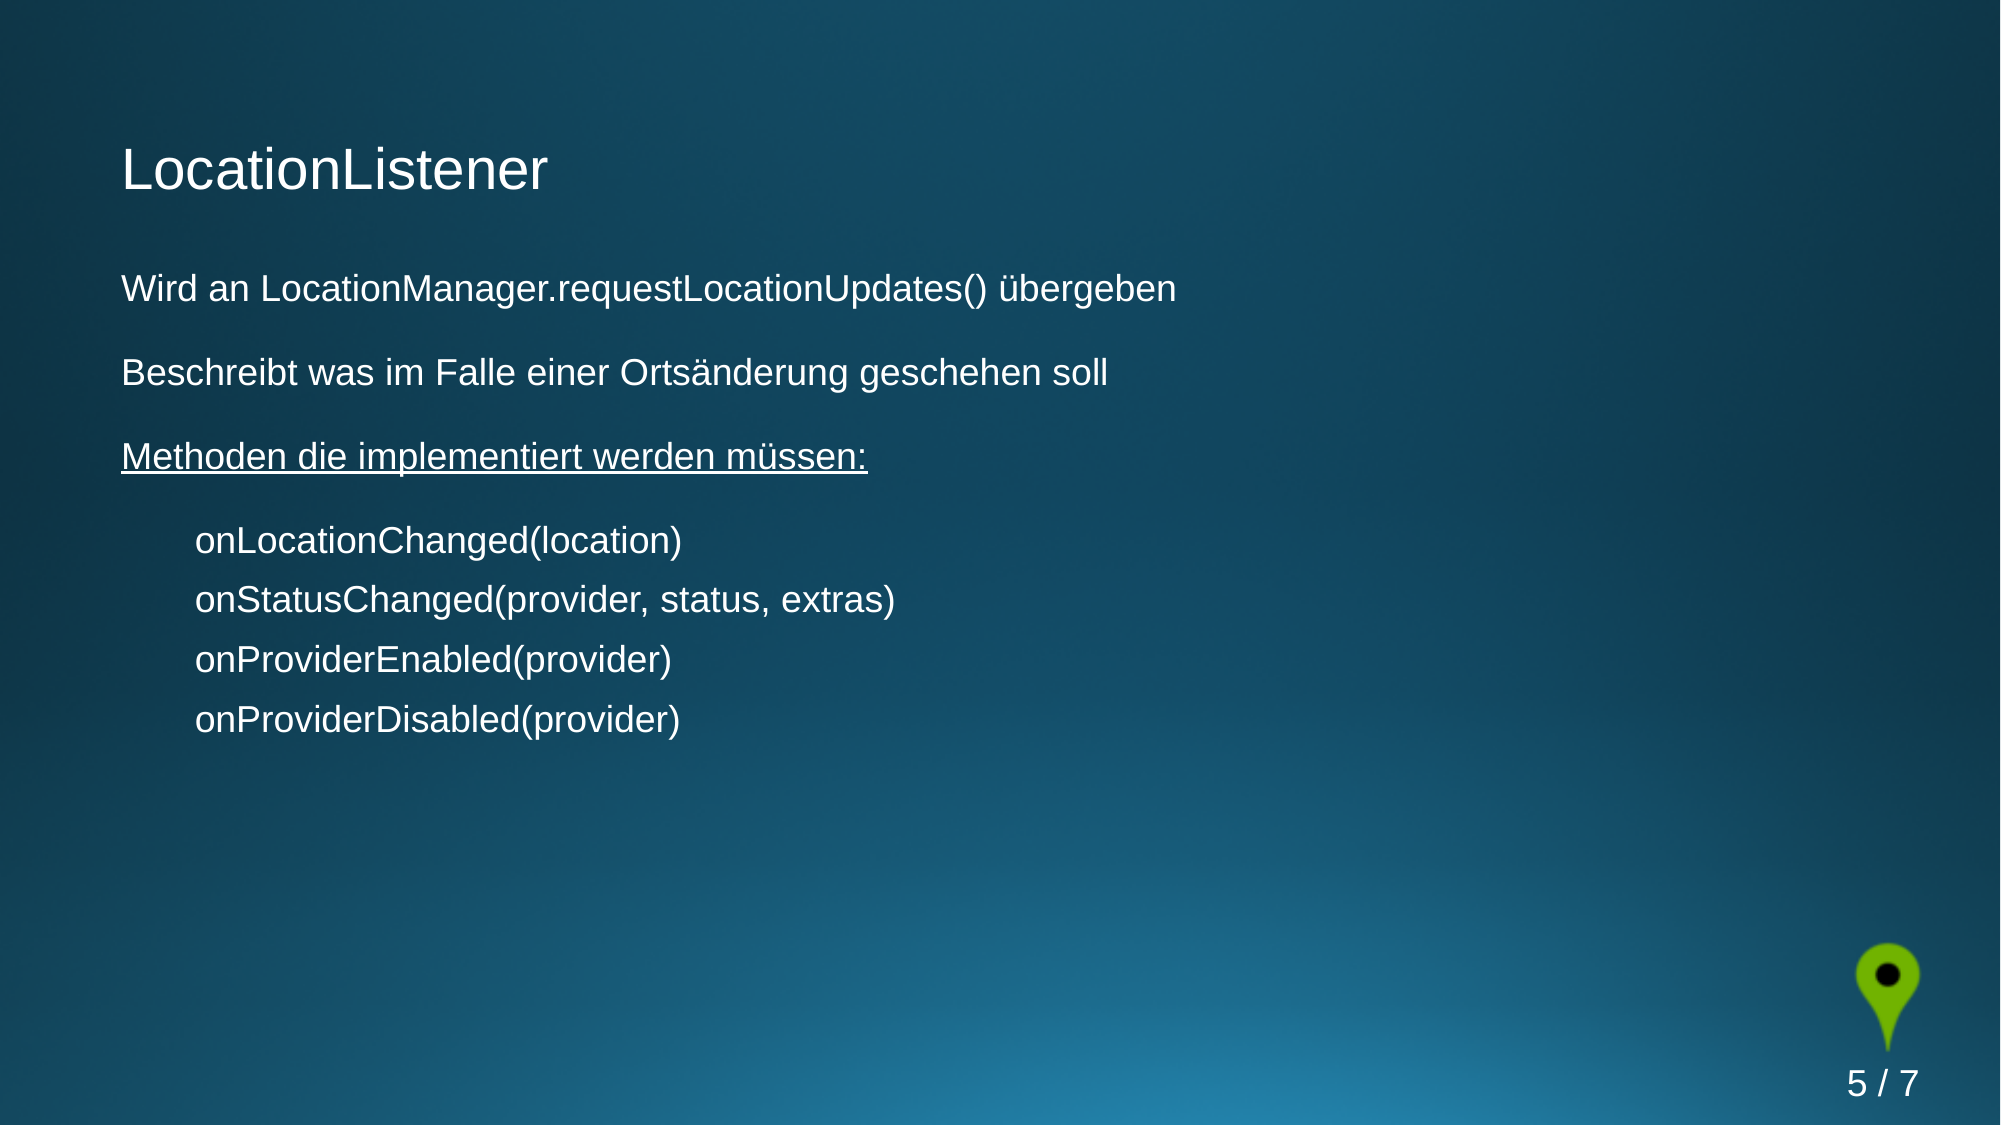

LocationListener
Wird an LocationManager.requestLocationUpdates() übergeben
Beschreibt was im Falle einer Ortsänderung geschehen soll
Methoden die implementiert werden müssen:
	onLocationChanged(location)
	onStatusChanged(provider, status, extras)
	onProviderEnabled(provider)
	onProviderDisabled(provider)